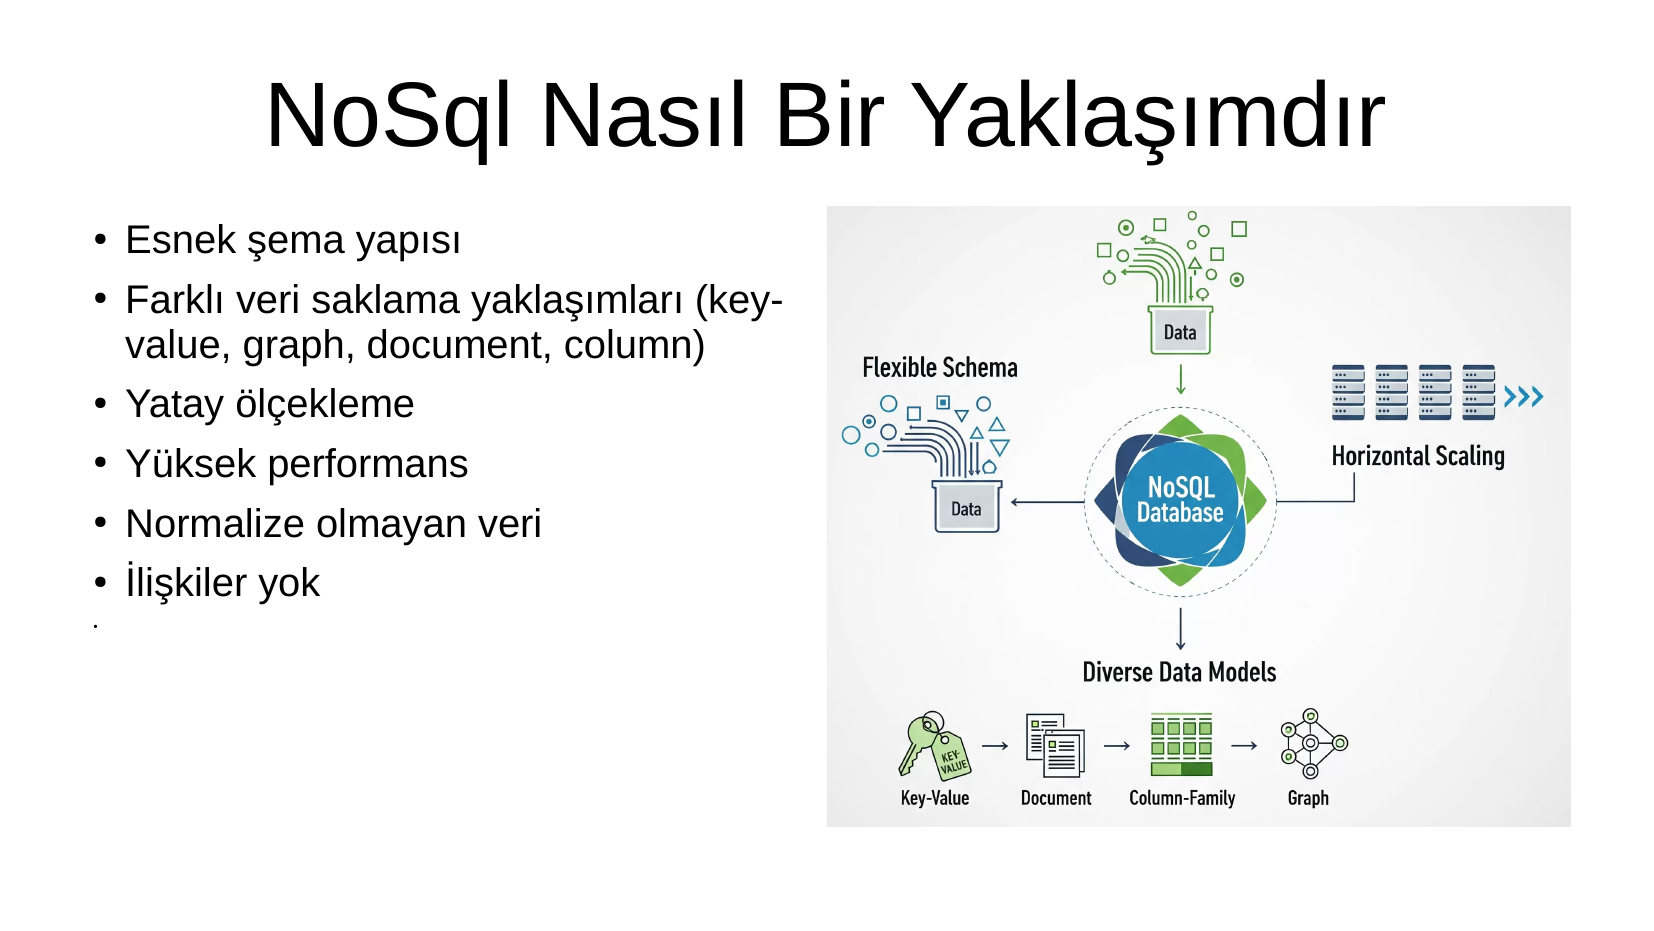

# NoSql Nasıl Bir Yaklaşımdır
Esnek şema yapısı
Farklı veri saklama yaklaşımları (key-value, graph, document, column)
Yatay ölçekleme
Yüksek performans
Normalize olmayan veri
İlişkiler yok